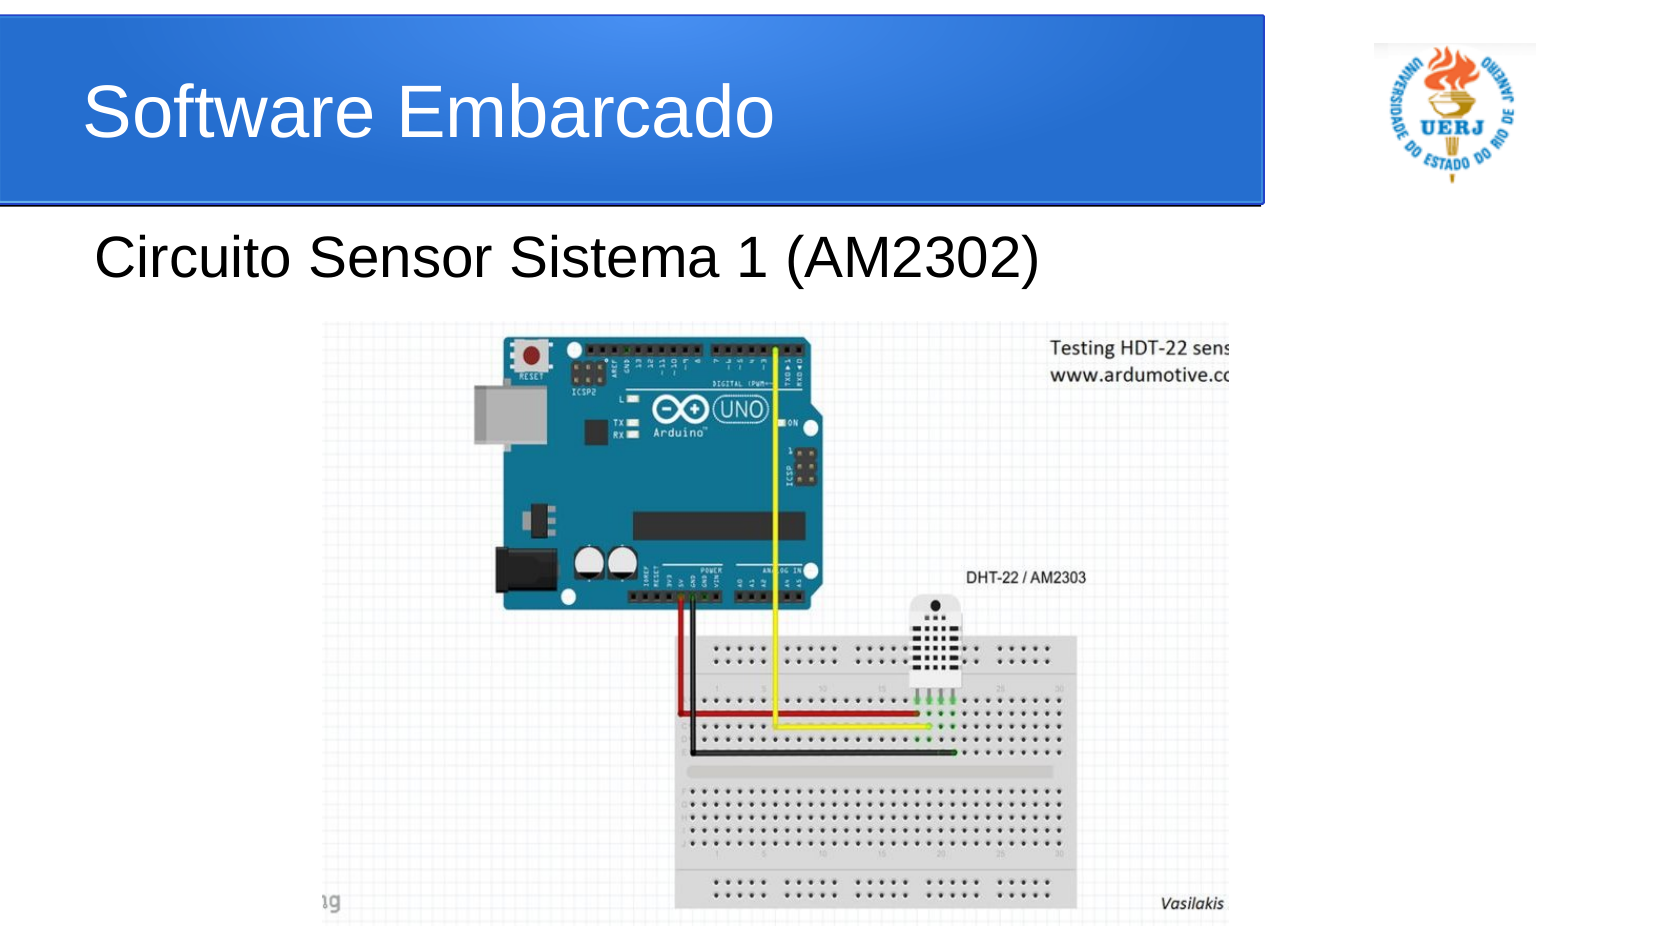

# Software Embarcado
Circuito Sensor Sistema 1 (AM2302)